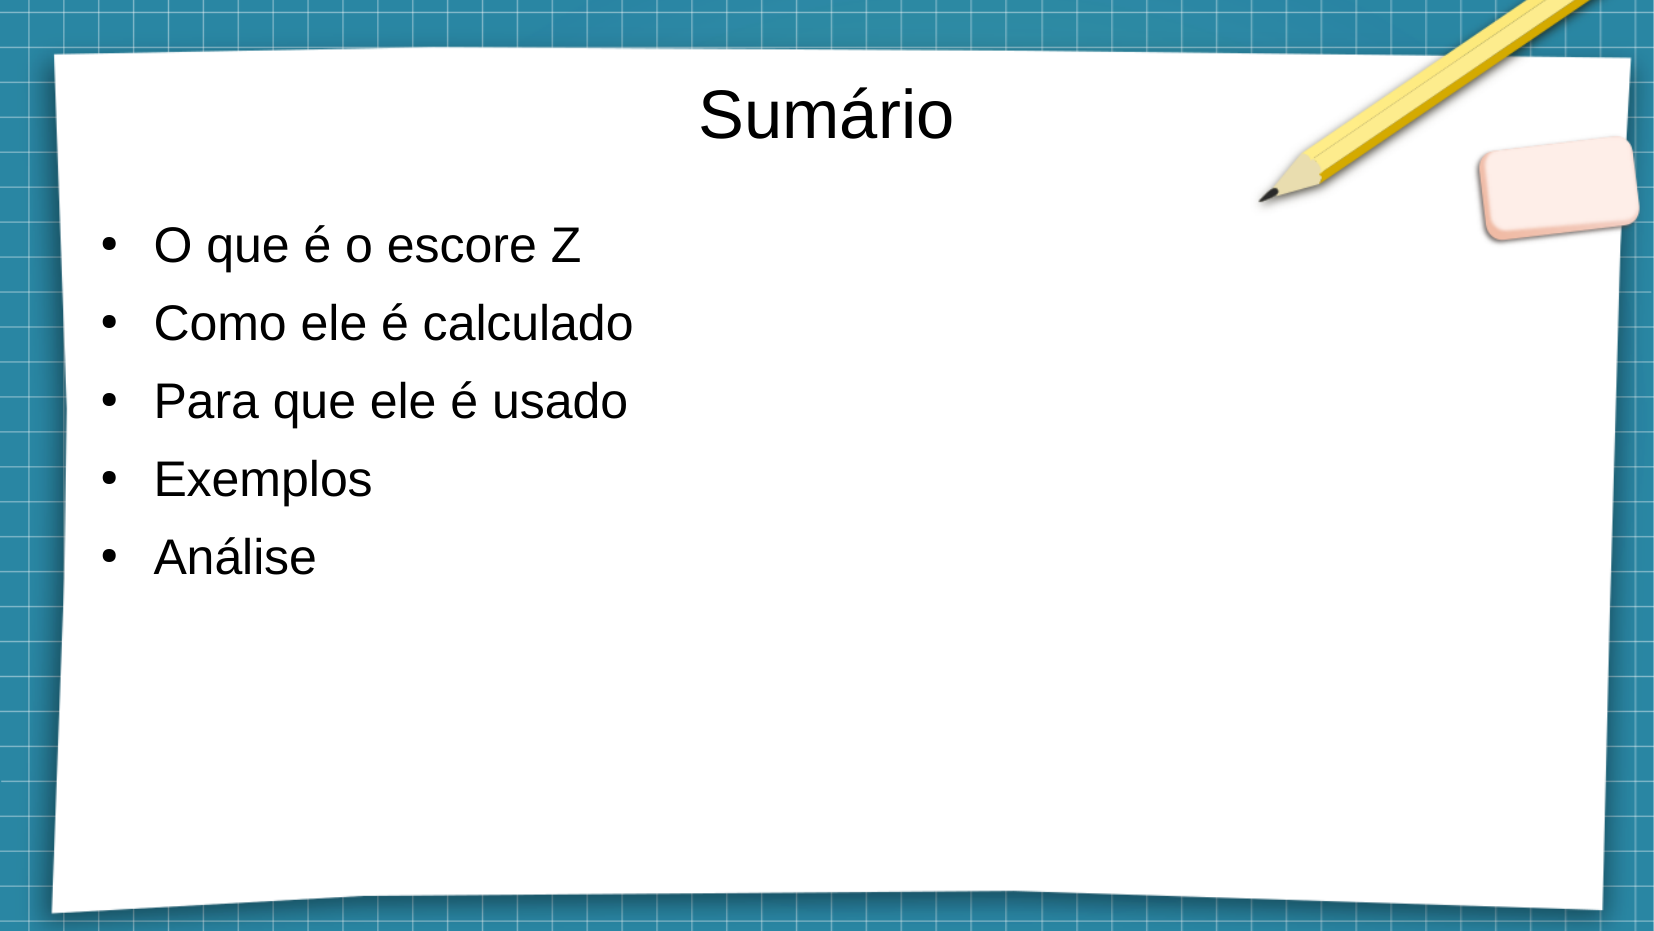

# Sumário
O que é o escore Z
Como ele é calculado
Para que ele é usado
Exemplos
Análise